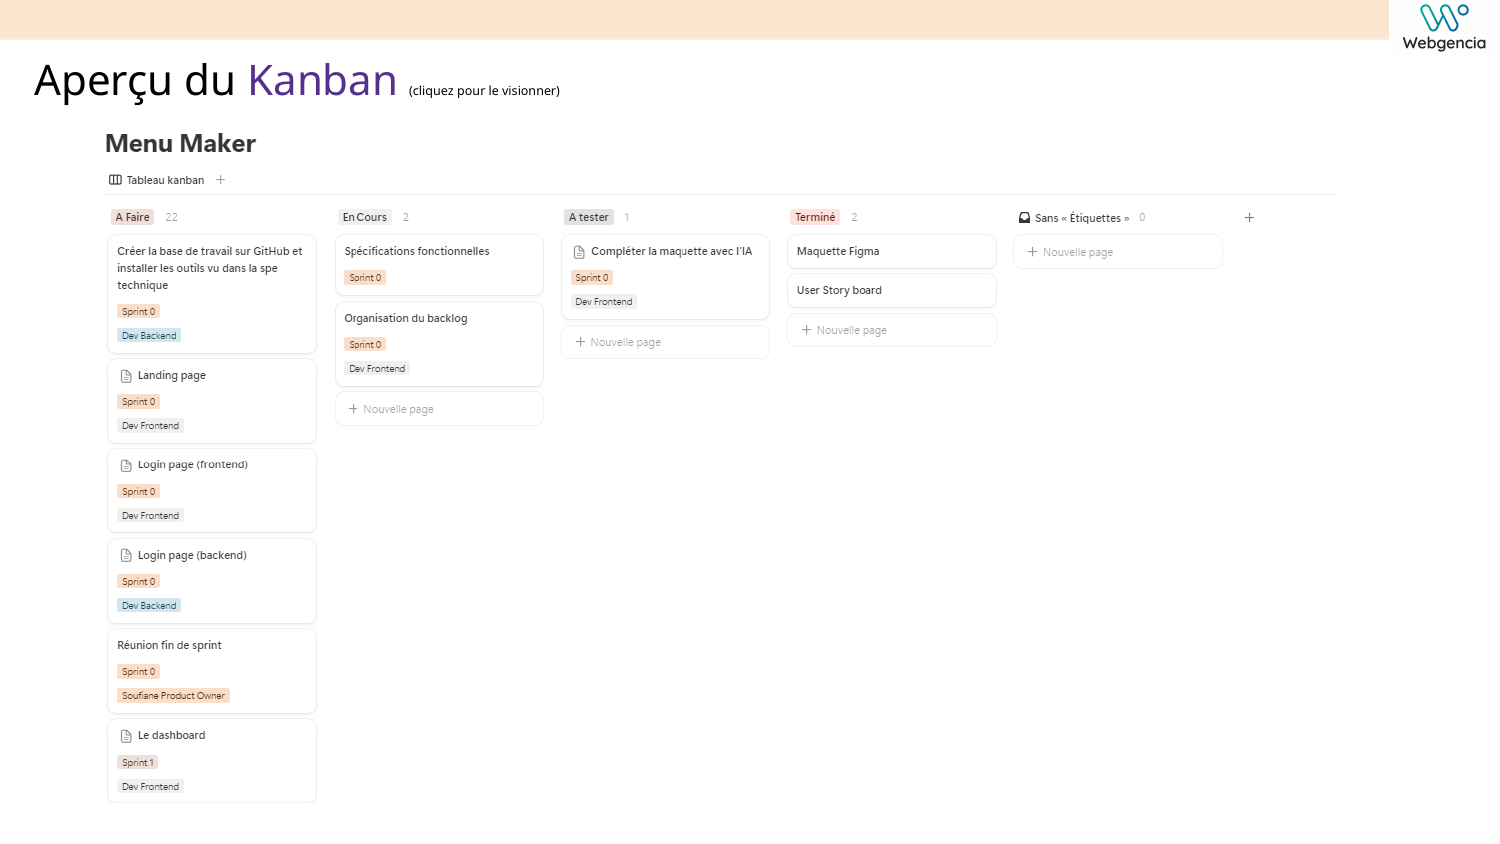

# Aperçu du Kanban (cliquez pour le visionner)